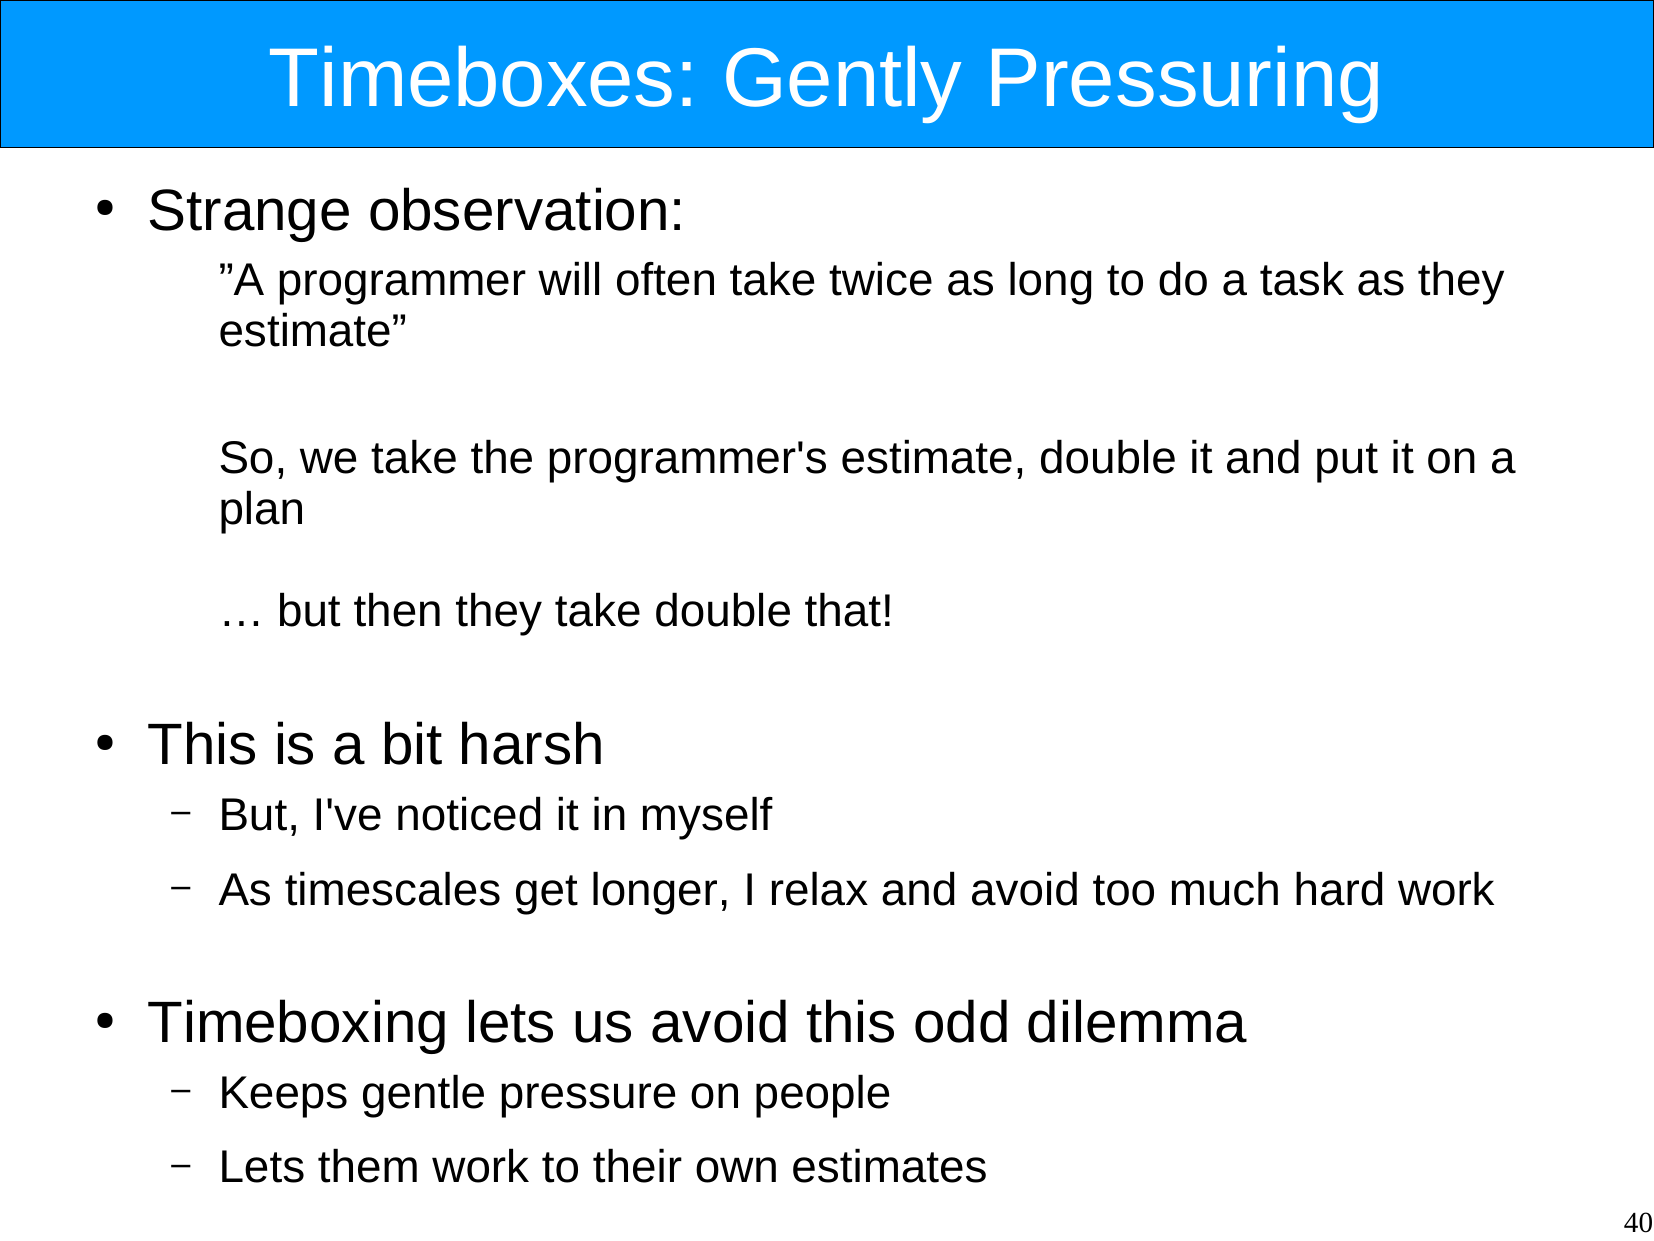

# Timeboxes: Gently Pressuring
Strange observation:
”A programmer will often take twice as long to do a task as they estimate”
So, we take the programmer's estimate, double it and put it on a plan
… but then they take double that!
This is a bit harsh
But, I've noticed it in myself
As timescales get longer, I relax and avoid too much hard work
Timeboxing lets us avoid this odd dilemma
Keeps gentle pressure on people
Lets them work to their own estimates
40